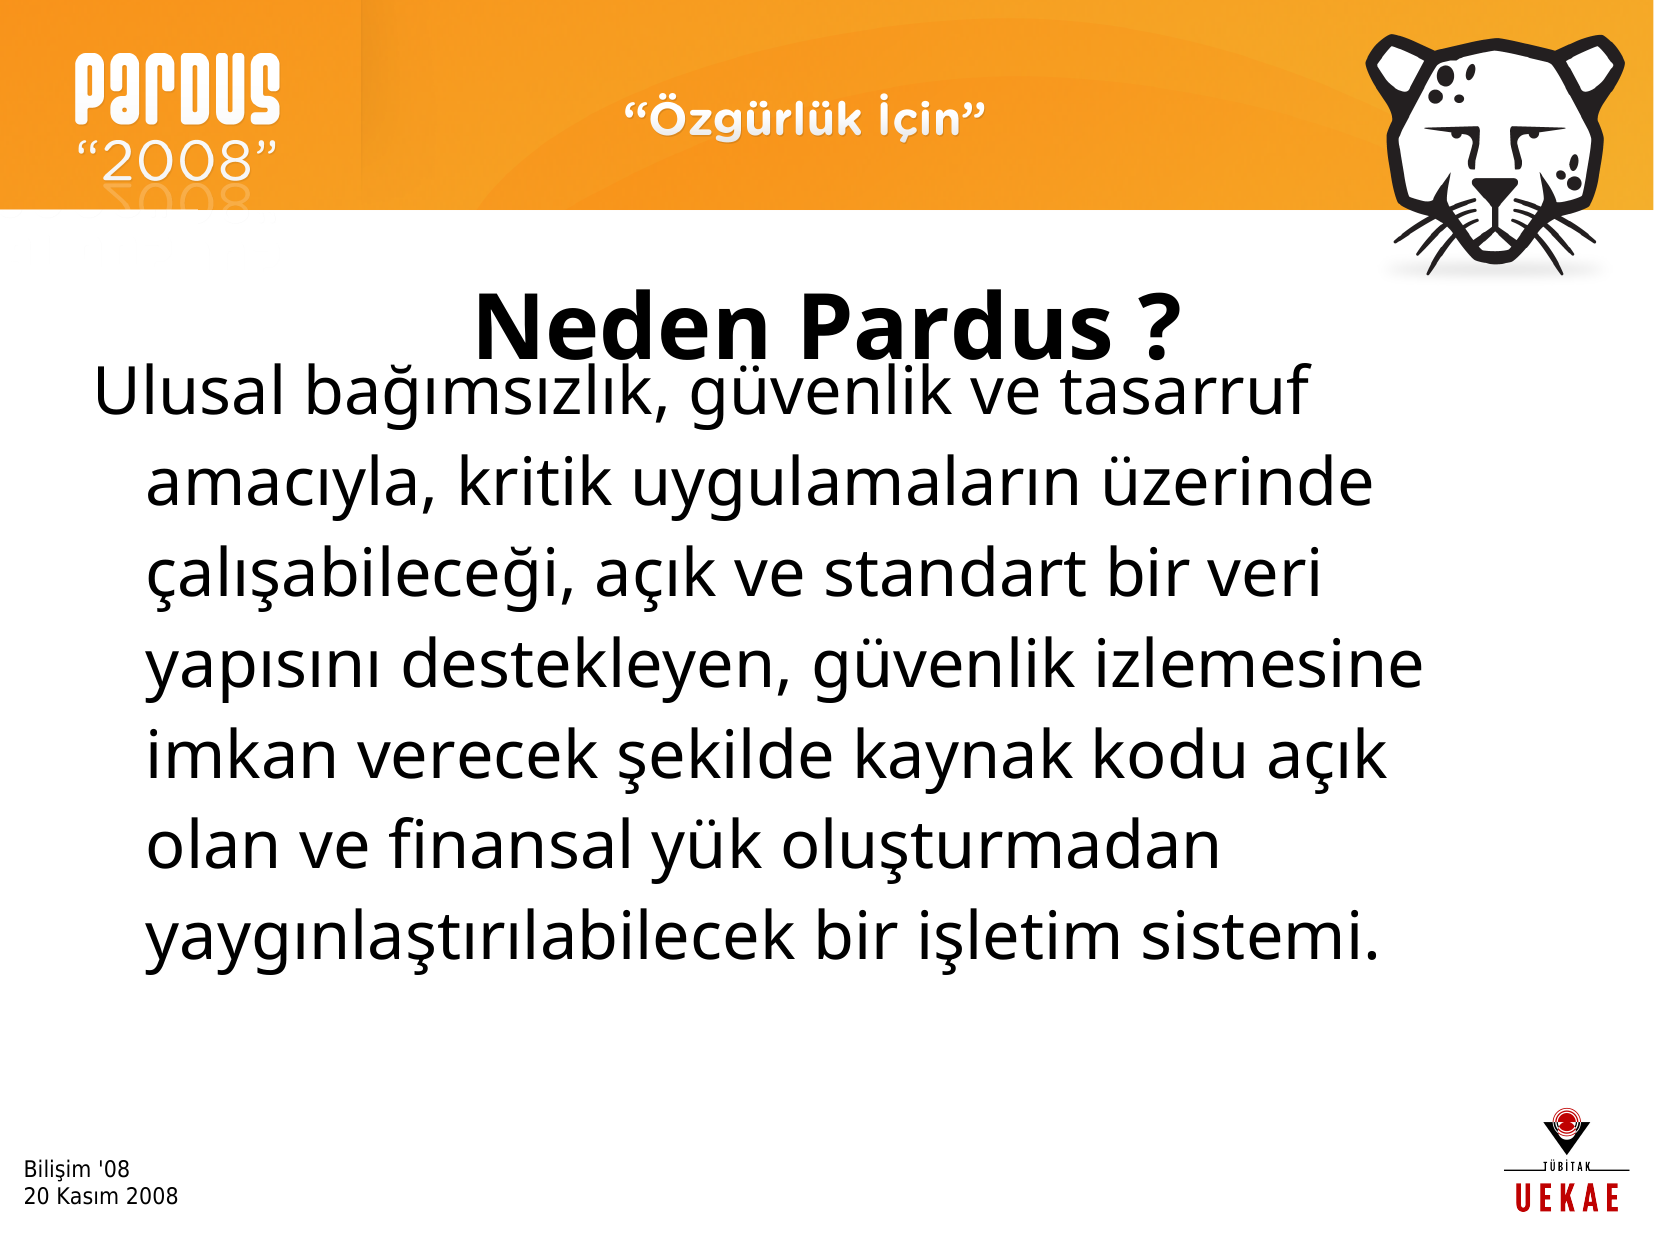

# Neden Pardus ?
Ulusal bağımsızlık, güvenlik ve tasarruf amacıyla, kritik uygulamaların üzerinde çalışabileceği, açık ve standart bir veri yapısını destekleyen, güvenlik izlemesine imkan verecek şekilde kaynak kodu açık olan ve finansal yük oluşturmadan yaygınlaştırılabilecek bir işletim sistemi.